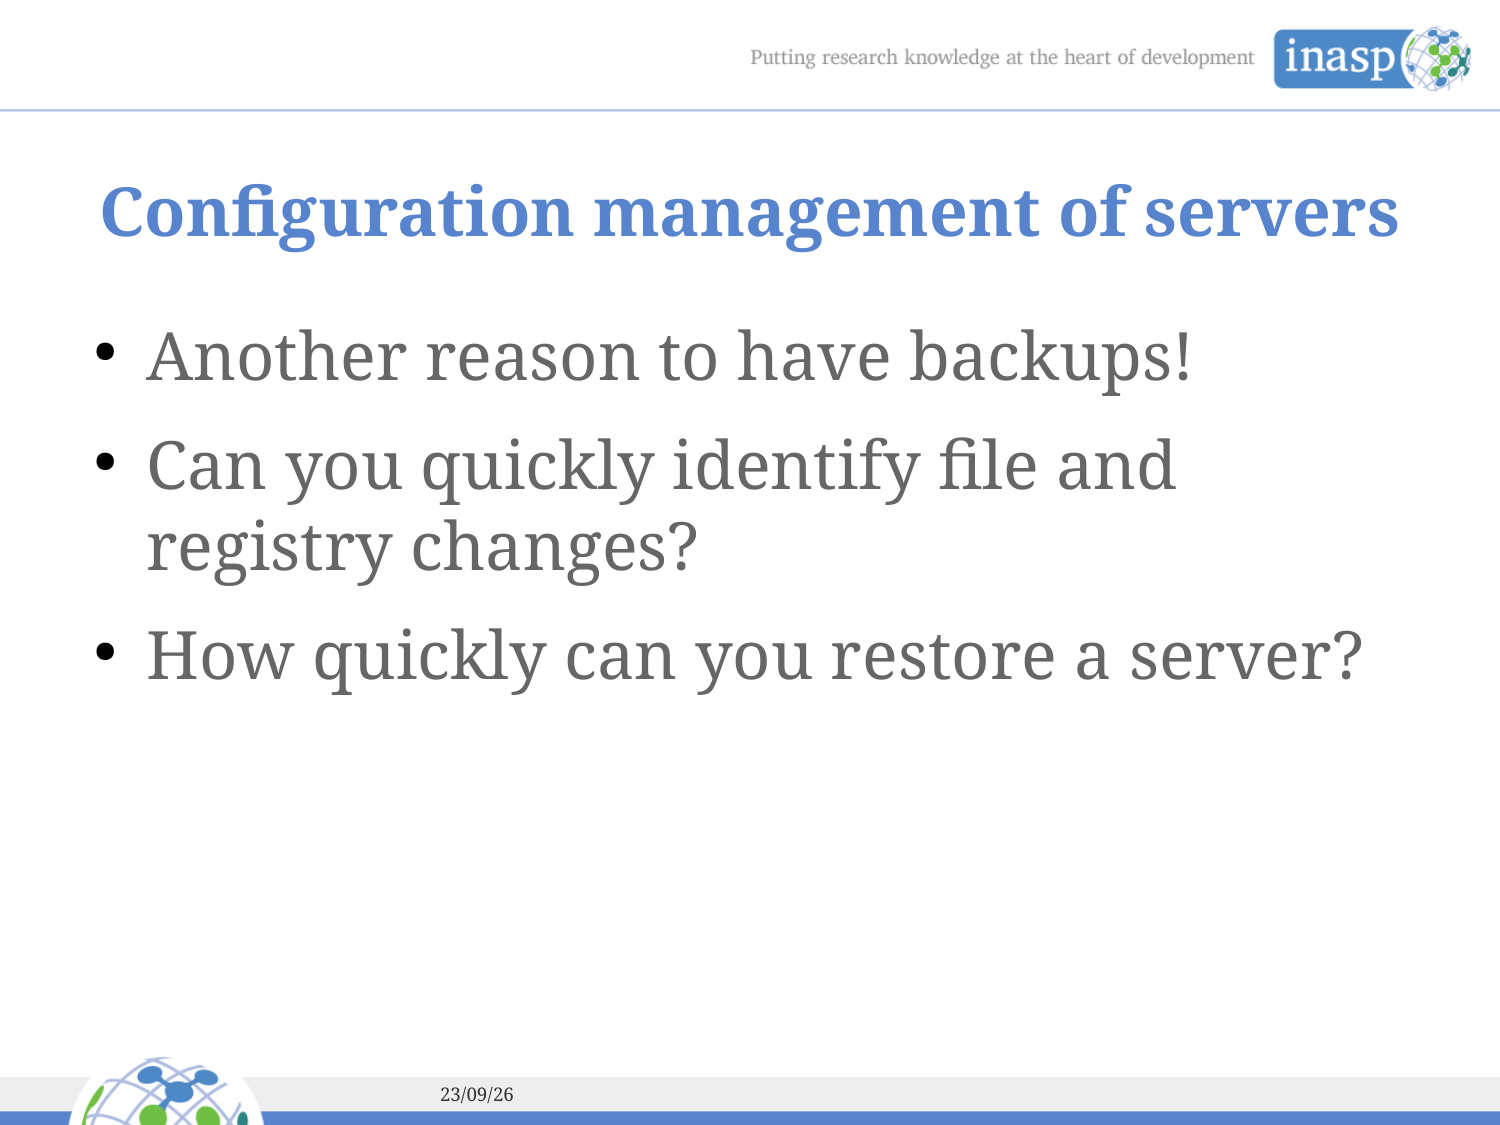

# Configuration management of servers
Another reason to have backups!
Can you quickly identify file and registry changes?
How quickly can you restore a server?